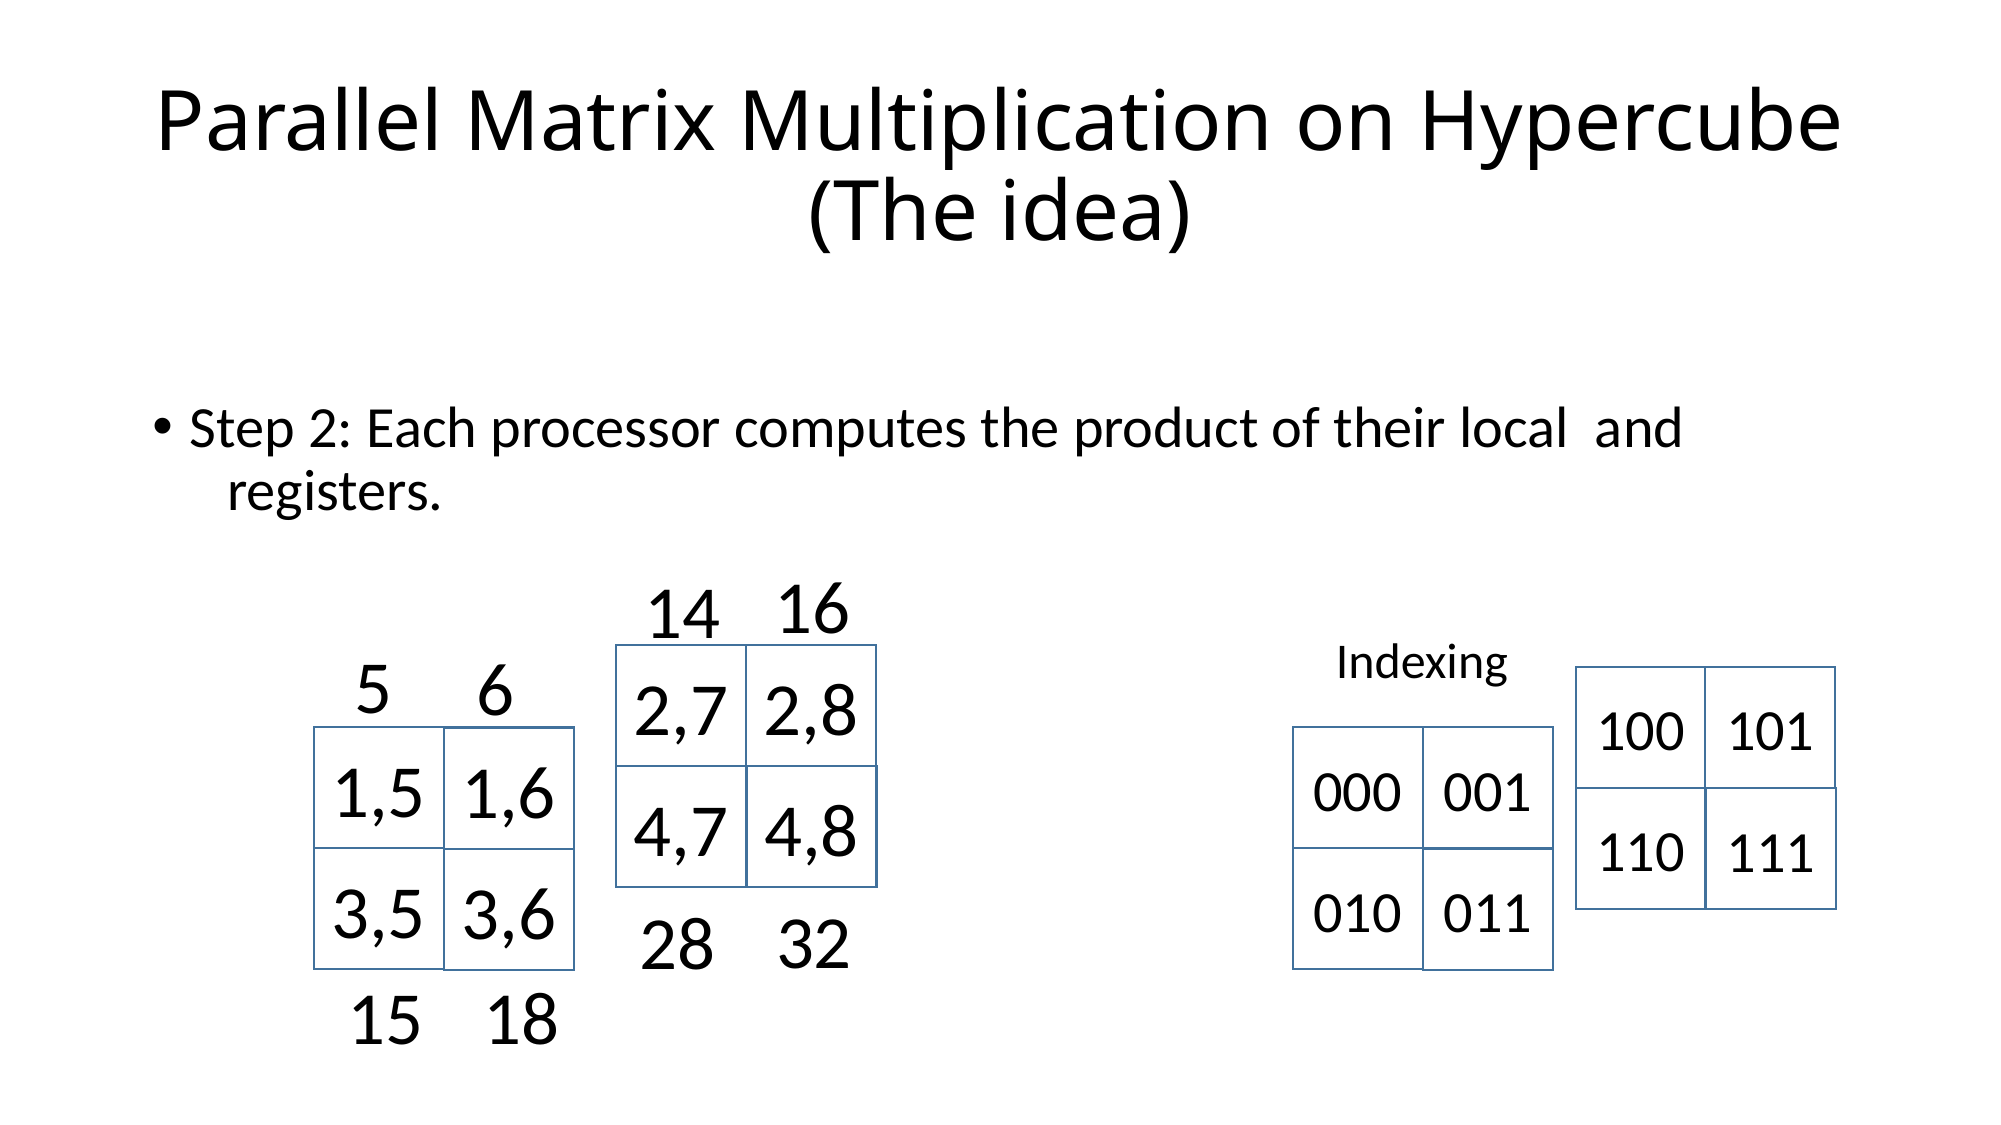

# Parallel Matrix Multiplication on Hypercube (The idea)
Step 2: Each processor computes the product of their local and registers.
16
14
Indexing
5
6
2,7
2,8
100
101
1,5
2,6
000
001
1,6
4,7
4,8
110
111
3,5
010
3,6
011
32
28
15
18